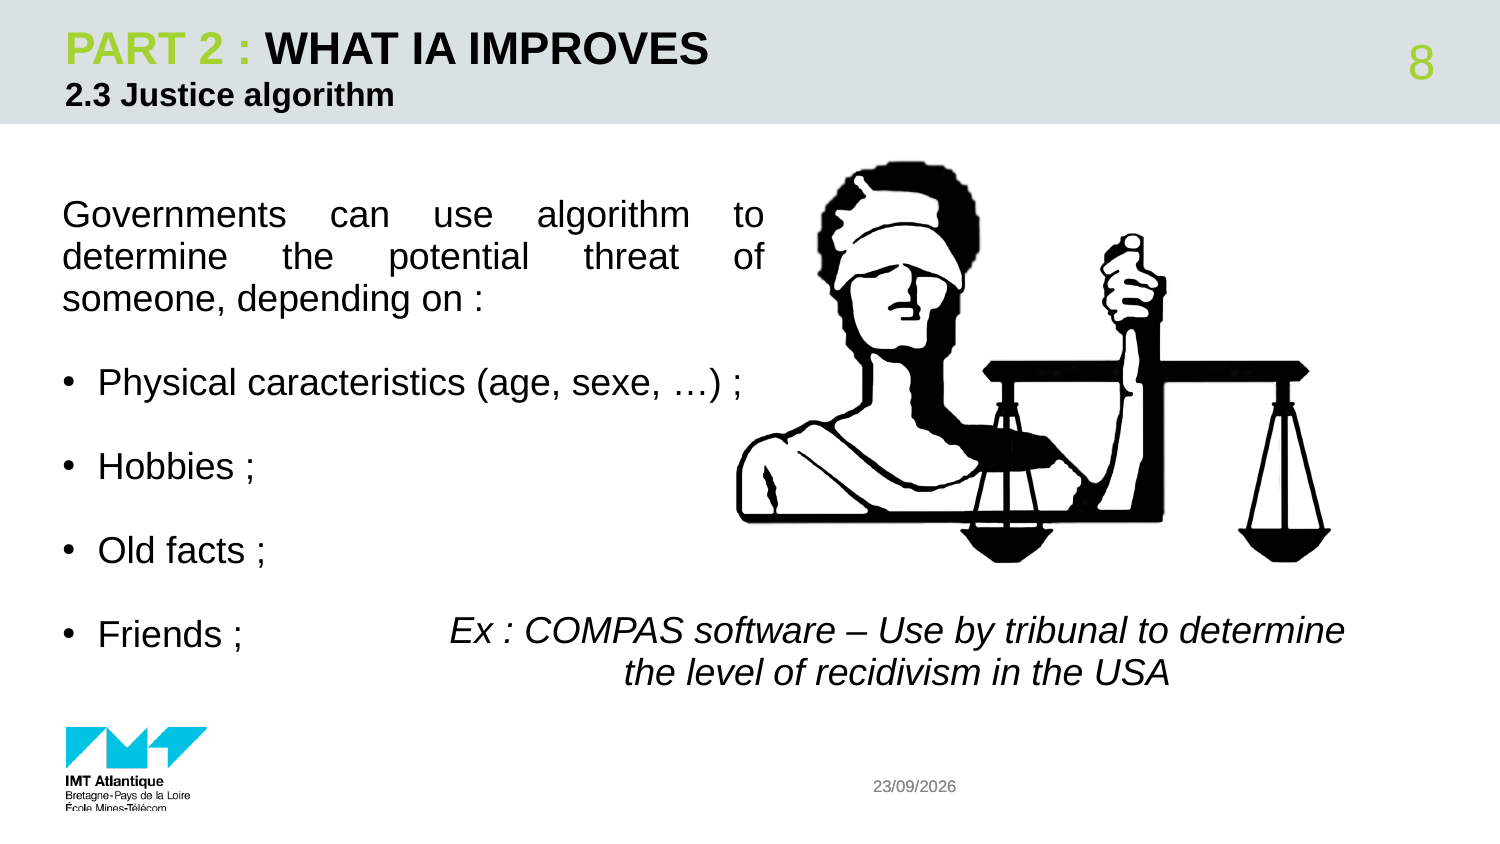

# PART 2 : what IA improves
8
2.3 Justice algorithm
Governments can use algorithm to determine the potential threat of someone, depending on :
Physical caracteristics (age, sexe, …) ;
Hobbies ;
Old facts ;
Friends ;
Ex : COMPAS software – Use by tribunal to determine the level of recidivism in the USA